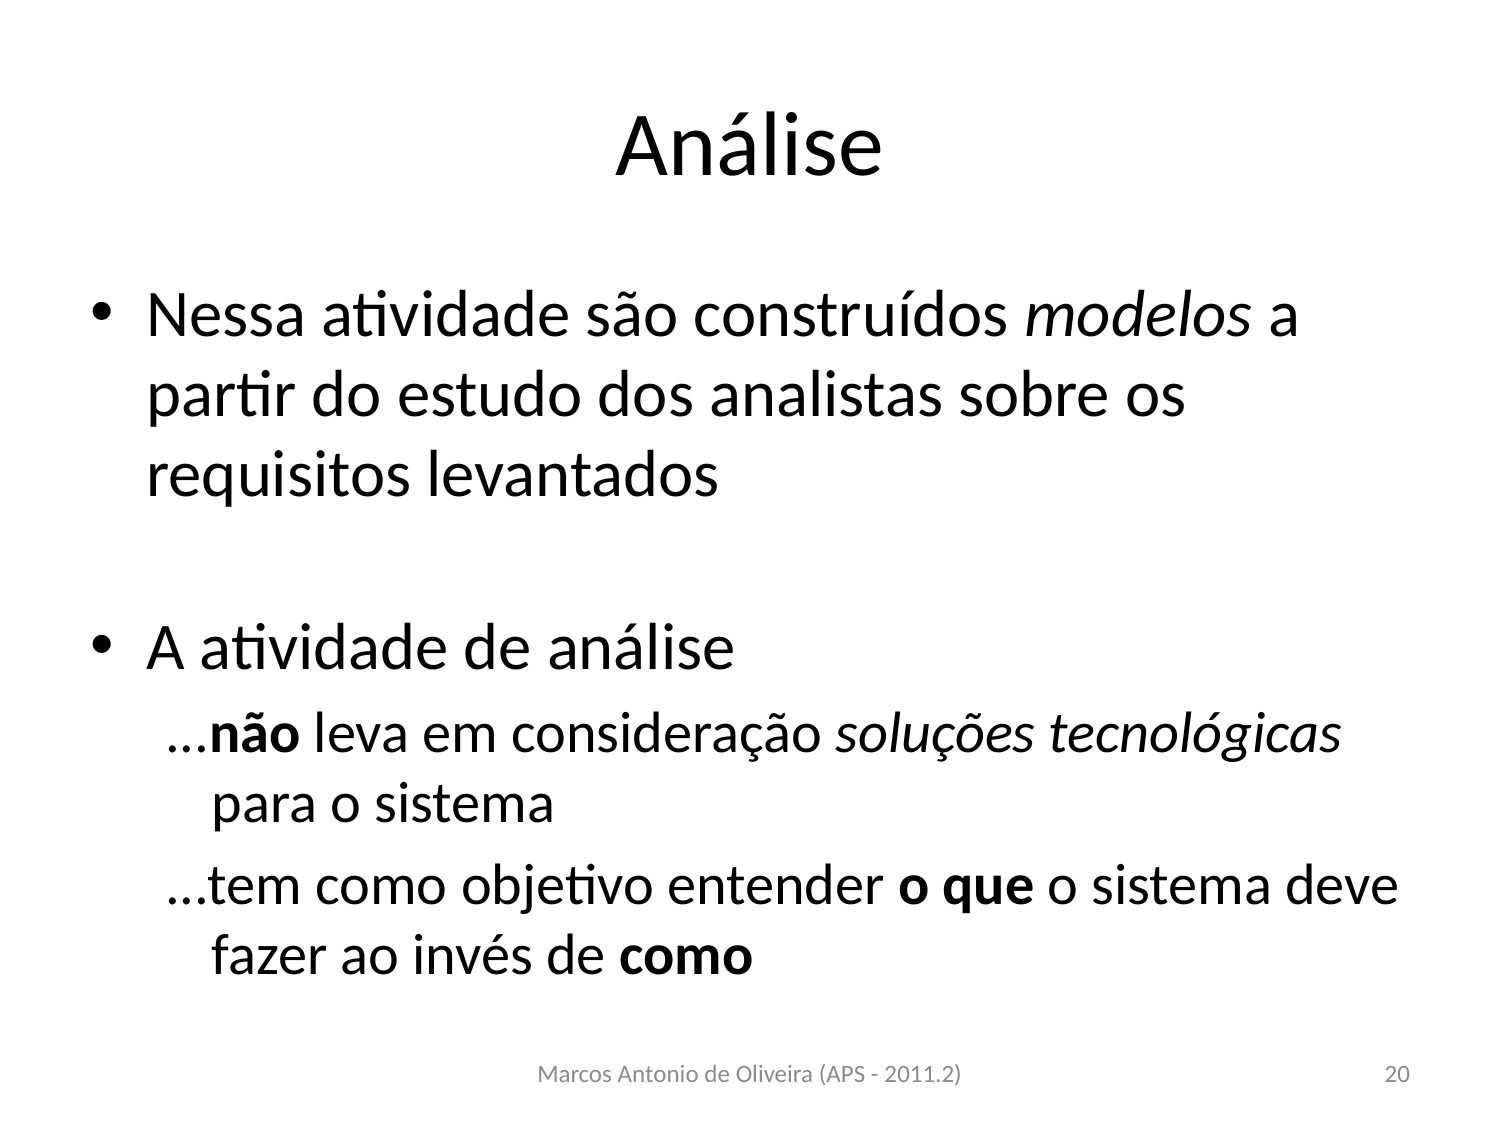

# Análise
Nessa atividade são construídos modelos a partir do estudo dos analistas sobre os requisitos levantados
A atividade de análise
...não leva em consideração soluções tecnológicas para o sistema
...tem como objetivo entender o que o sistema deve fazer ao invés de como
Marcos Antonio de Oliveira (APS - 2011.2)